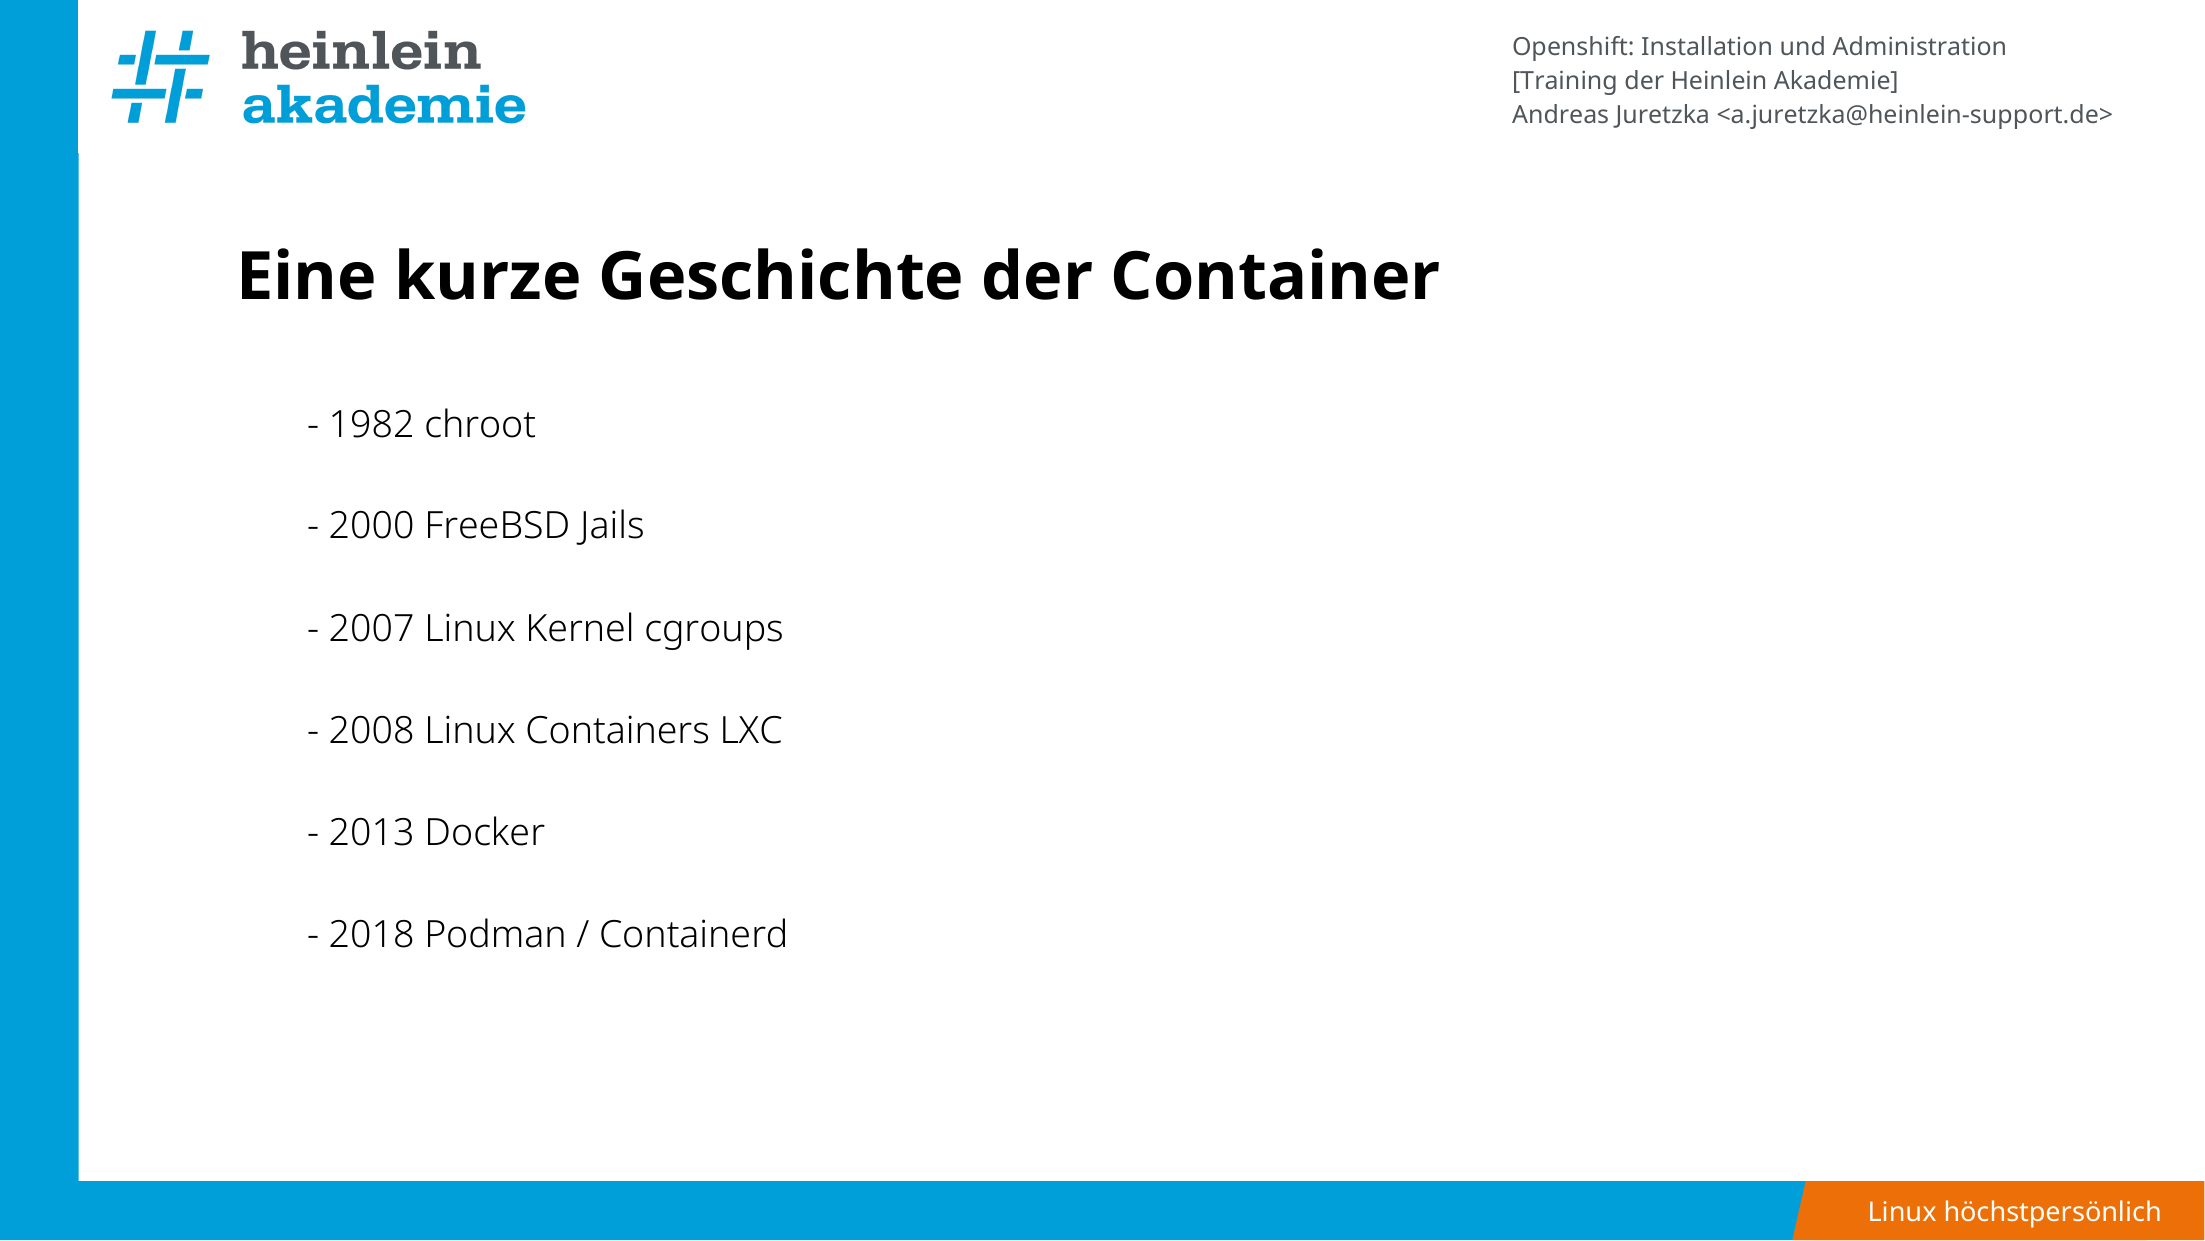

# Eine kurze Geschichte der Container
- 1982 chroot
- 2000 FreeBSD Jails
- 2007 Linux Kernel cgroups
- 2008 Linux Containers LXC
- 2013 Docker
- 2018 Podman / Containerd